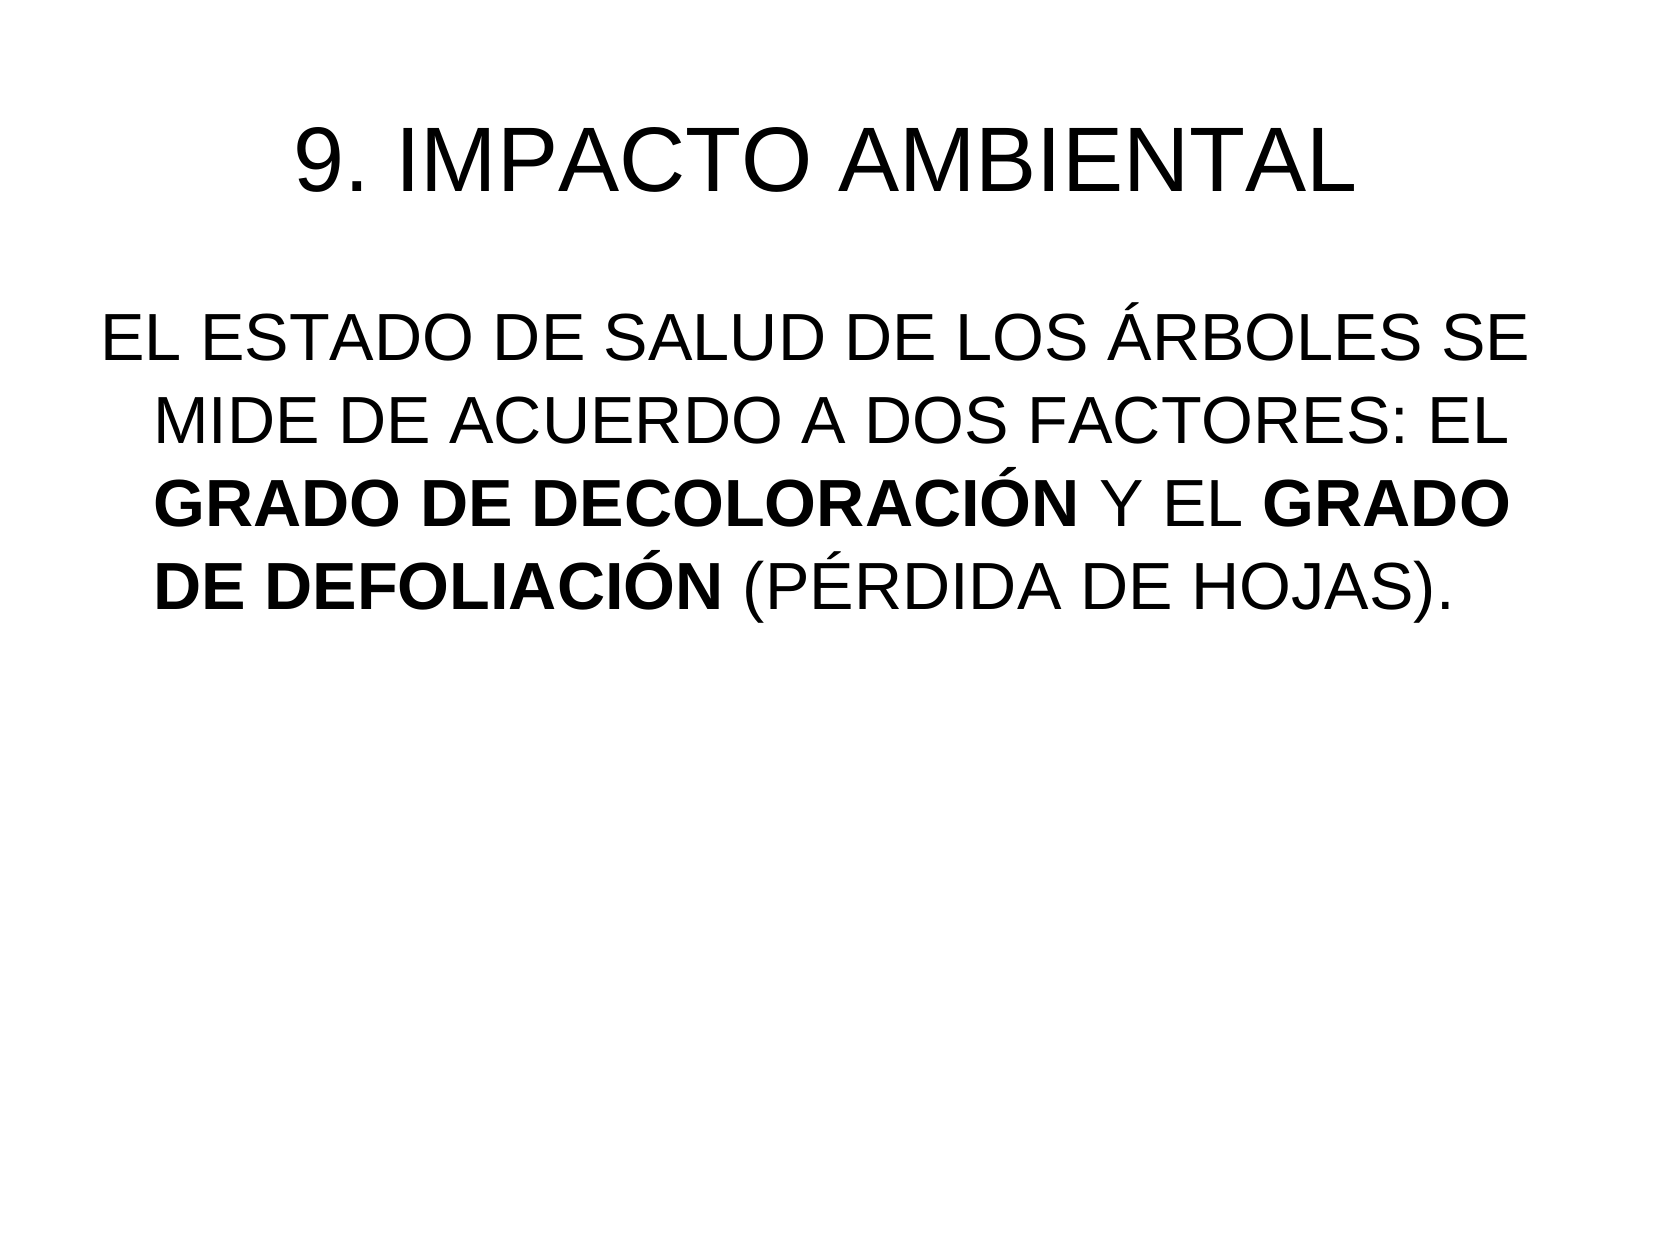

# 9. IMPACTO AMBIENTAL
EL ESTADO DE SALUD DE LOS ÁRBOLES SE MIDE DE ACUERDO A DOS FACTORES: EL GRADO DE DECOLORACIÓN Y EL GRADO DE DEFOLIACIÓN (PÉRDIDA DE HOJAS).